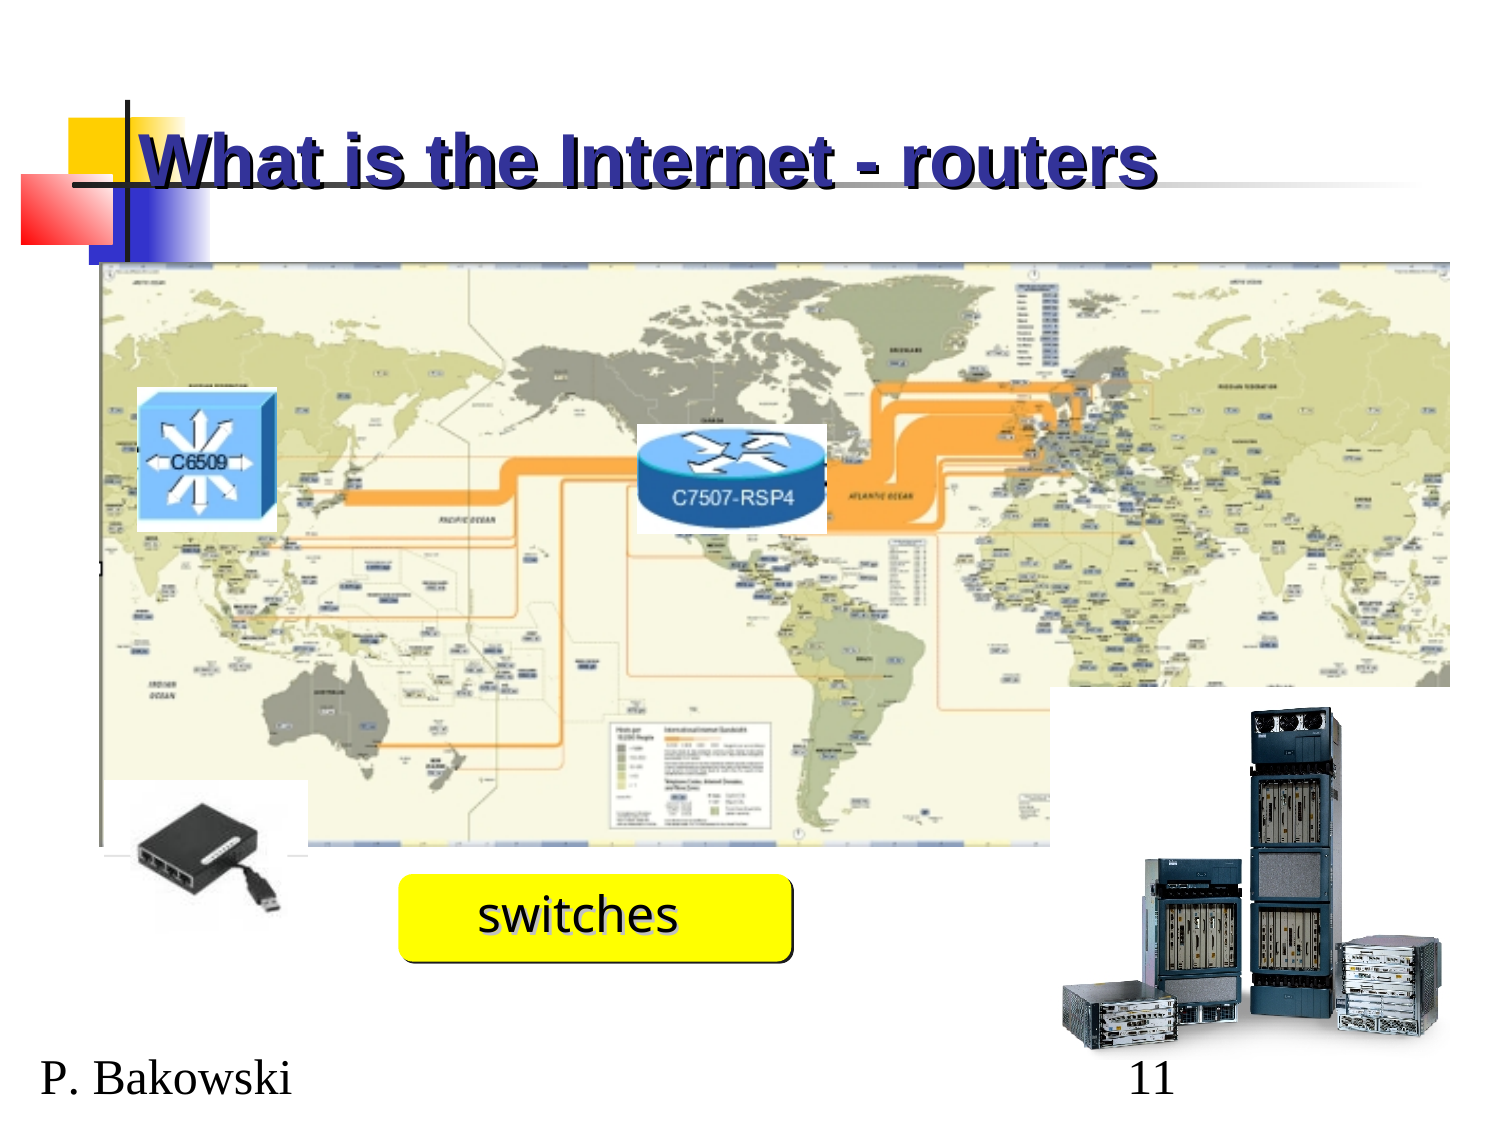

# What is the Internet - routers
 switches
P.Bakowski
11